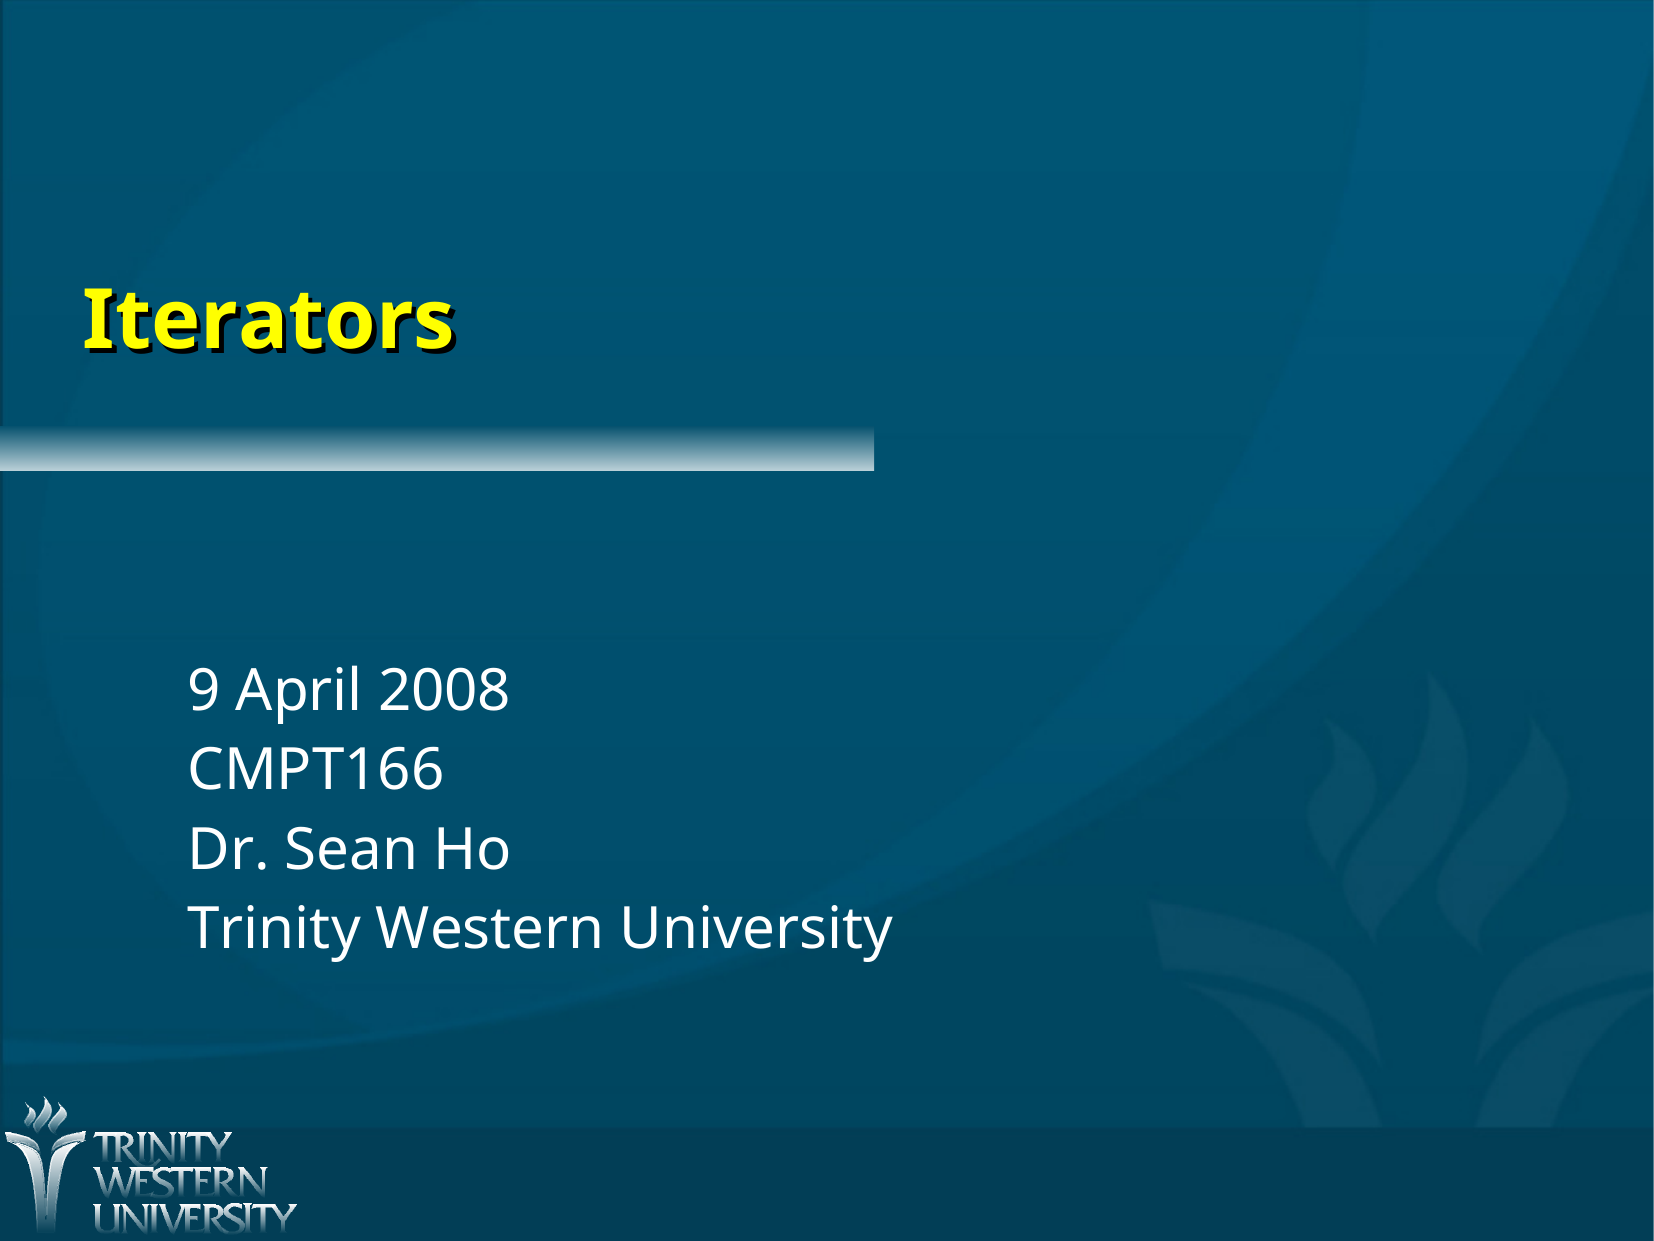

# Iterators
9 April 2008
CMPT166
Dr. Sean Ho
Trinity Western University